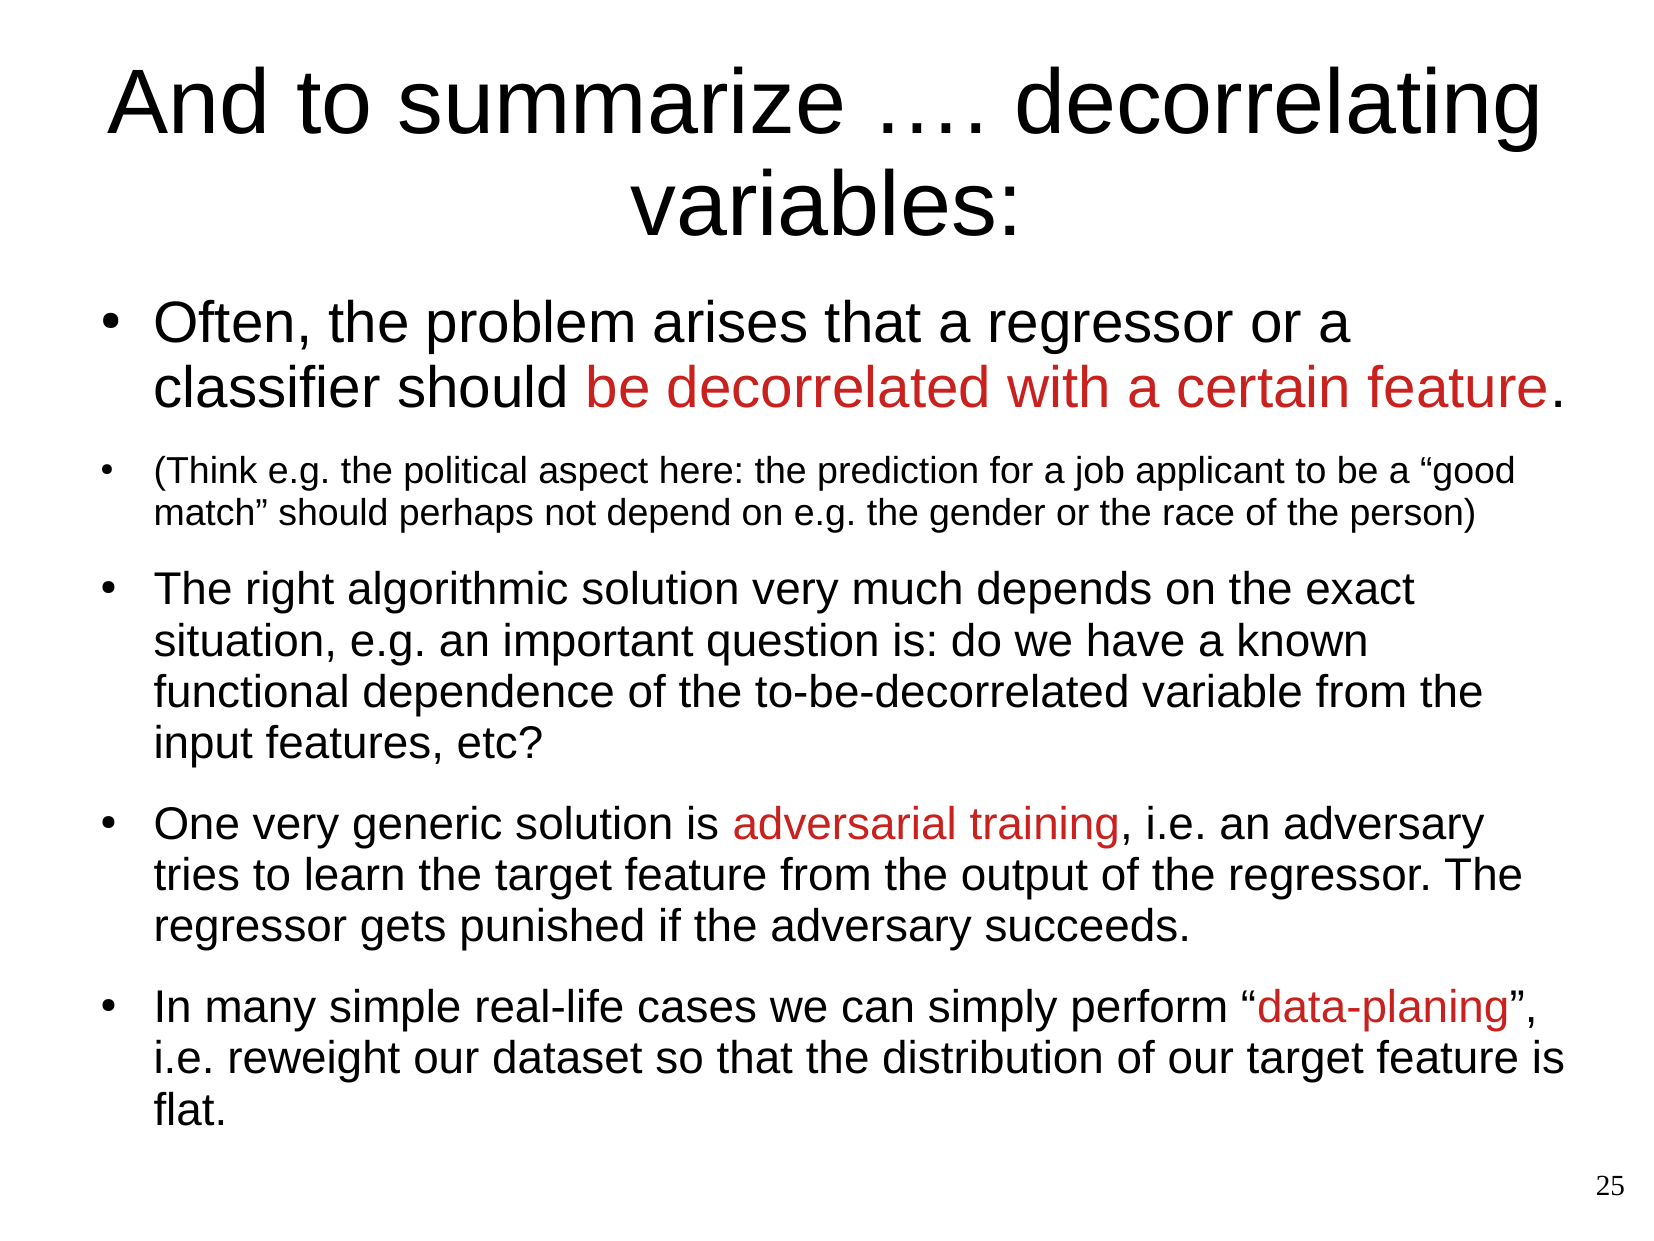

# And to summarize …. decorrelating variables:
Often, the problem arises that a regressor or a classifier should be decorrelated with a certain feature.
(Think e.g. the political aspect here: the prediction for a job applicant to be a “good match” should perhaps not depend on e.g. the gender or the race of the person)
The right algorithmic solution very much depends on the exact situation, e.g. an important question is: do we have a known functional dependence of the to-be-decorrelated variable from the input features, etc?
One very generic solution is adversarial training, i.e. an adversary tries to learn the target feature from the output of the regressor. The regressor gets punished if the adversary succeeds.
In many simple real-life cases we can simply perform “data-planing”, i.e. reweight our dataset so that the distribution of our target feature is flat.
25